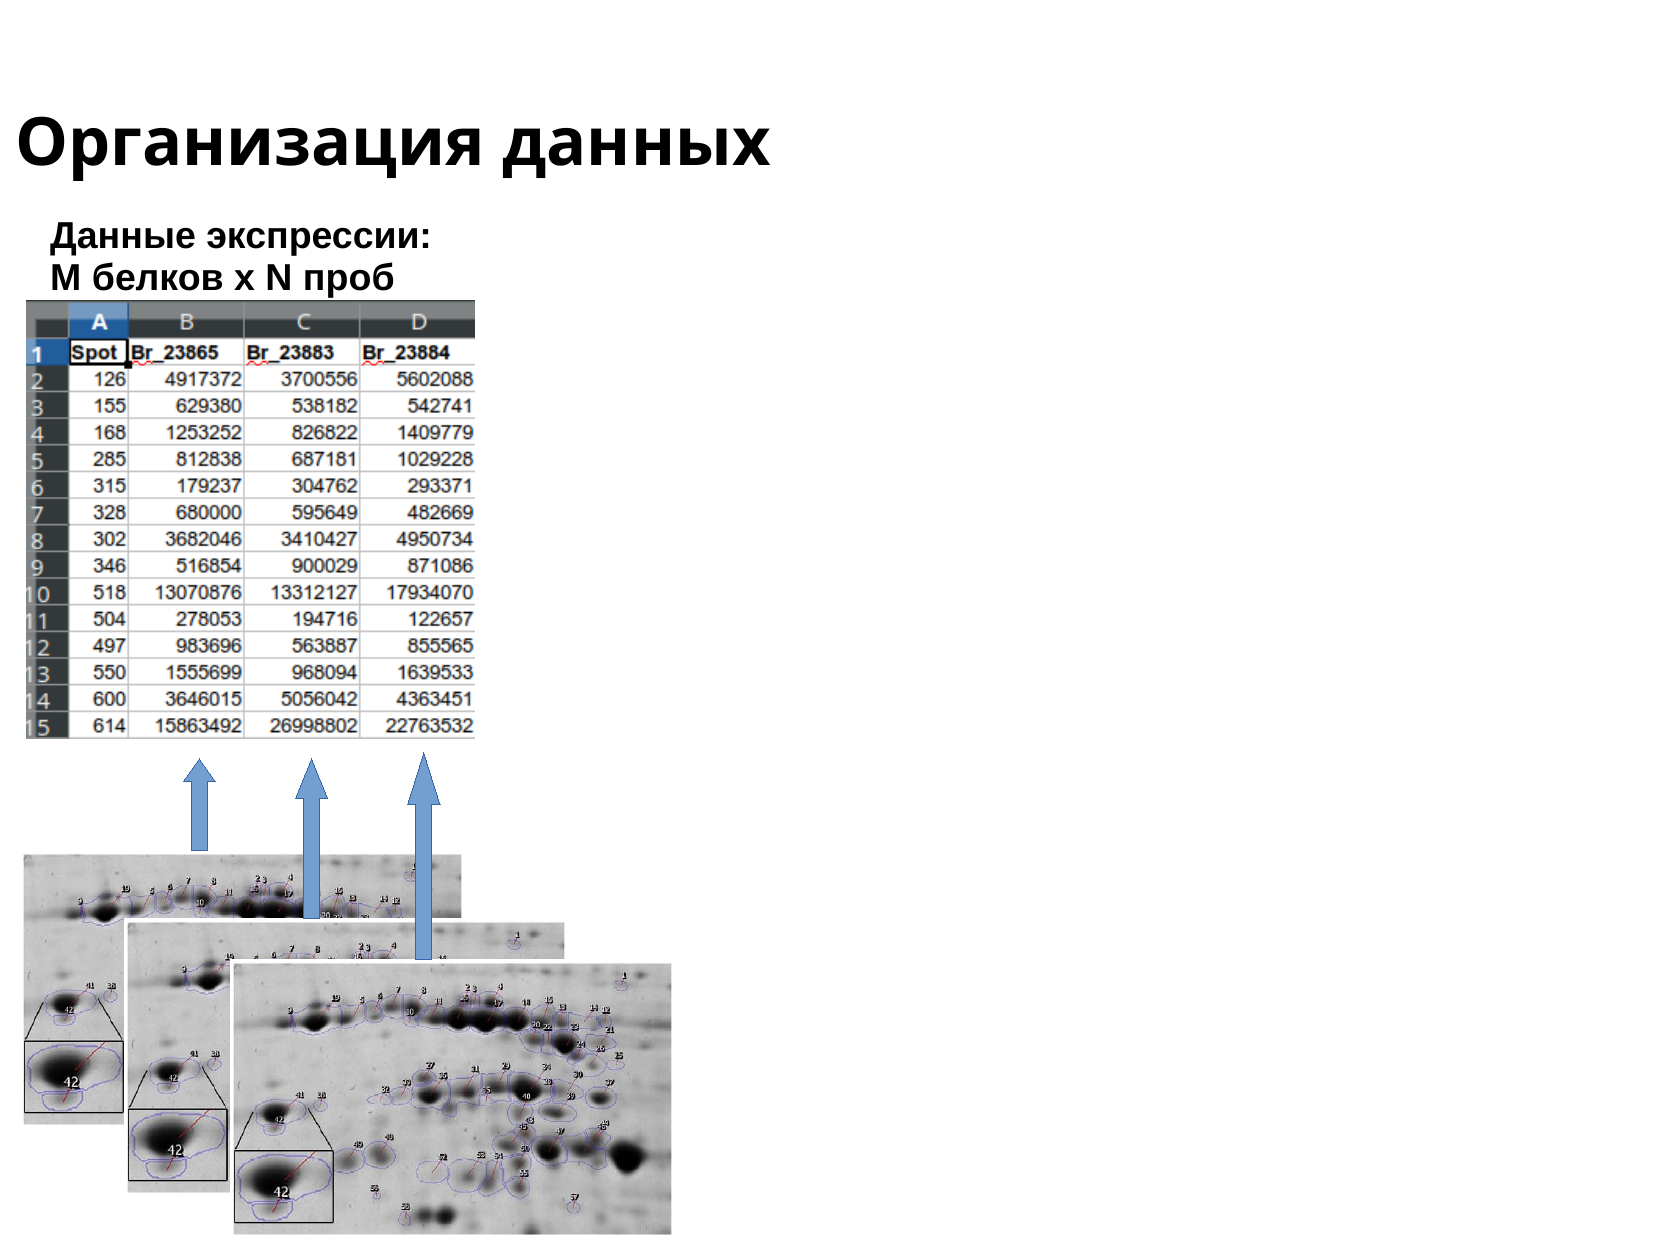

# Организация данных
Данные экспрессии:
M белков х N проб